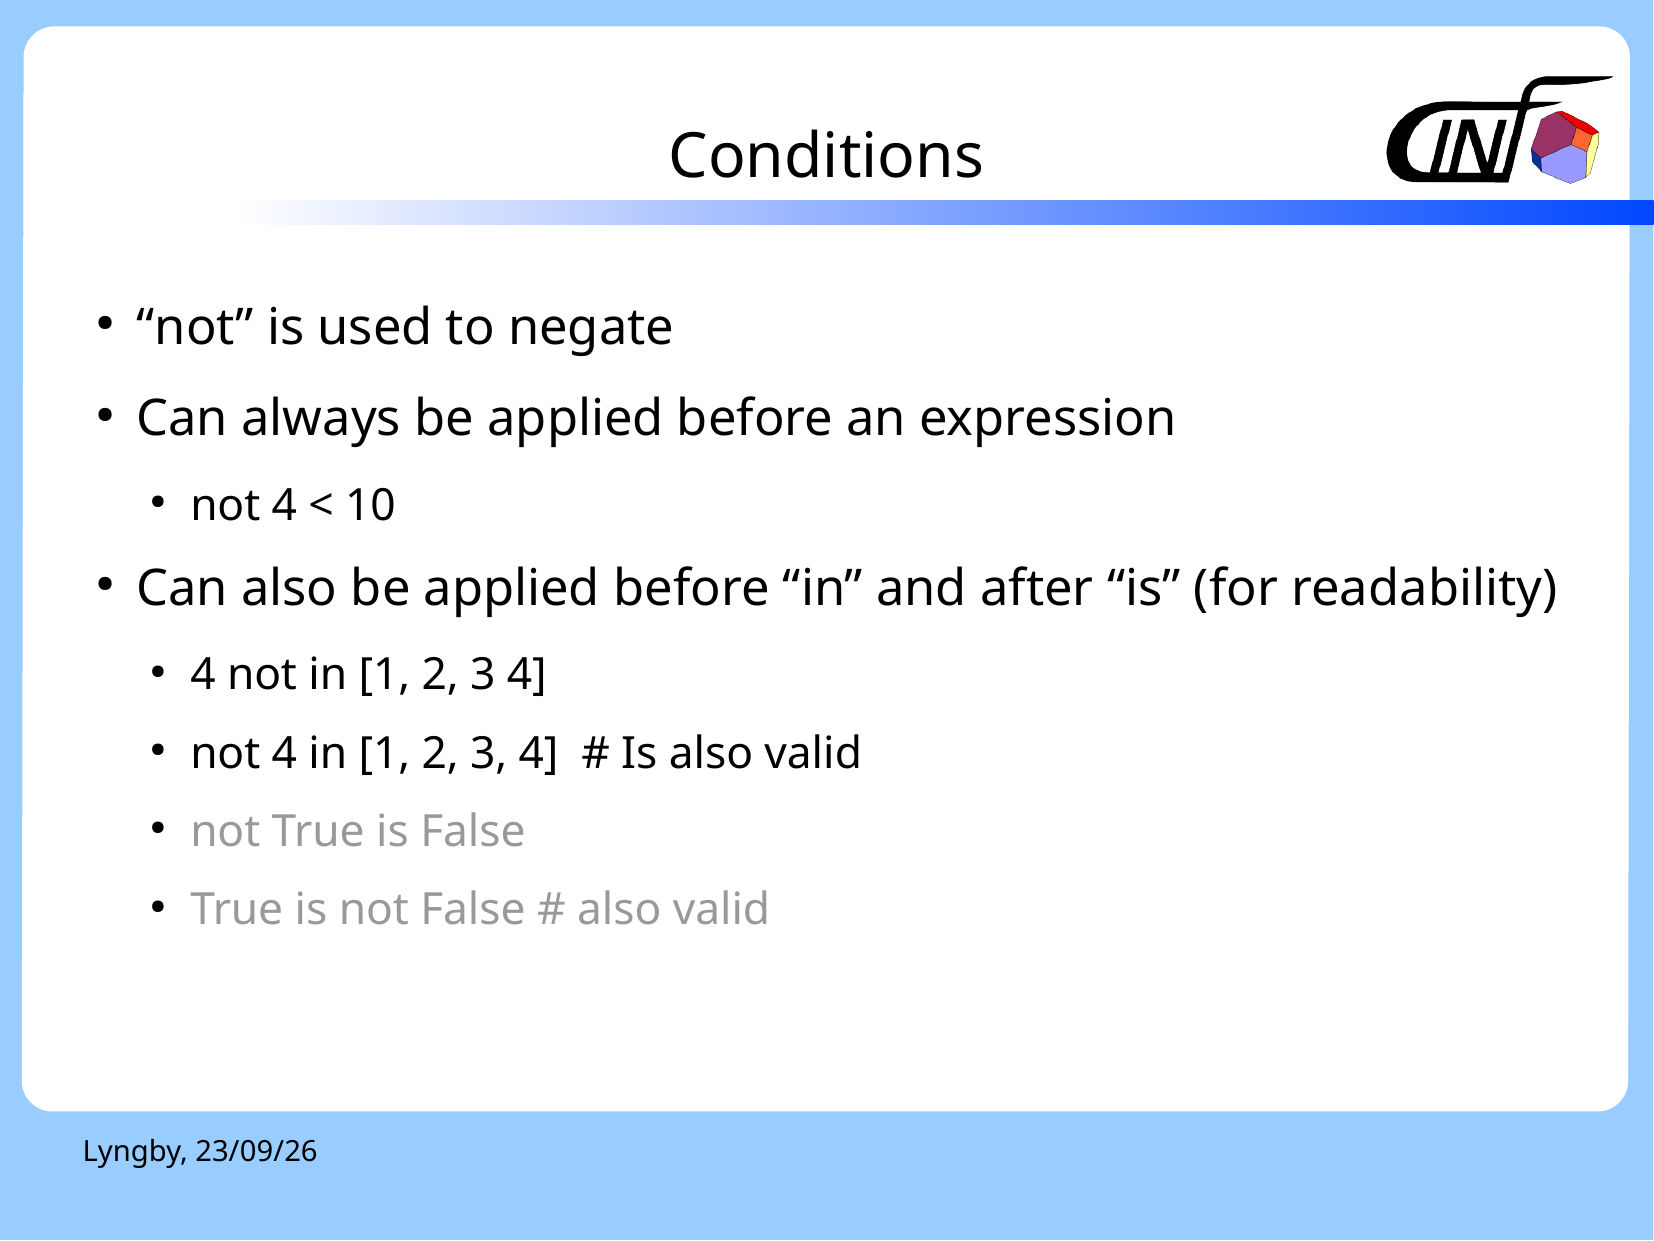

# Conditions
“not” is used to negate
Can always be applied before an expression
not 4 < 10
Can also be applied before “in” and after “is” (for readability)
4 not in [1, 2, 3 4]
not 4 in [1, 2, 3, 4] # Is also valid
not True is False
True is not False # also valid